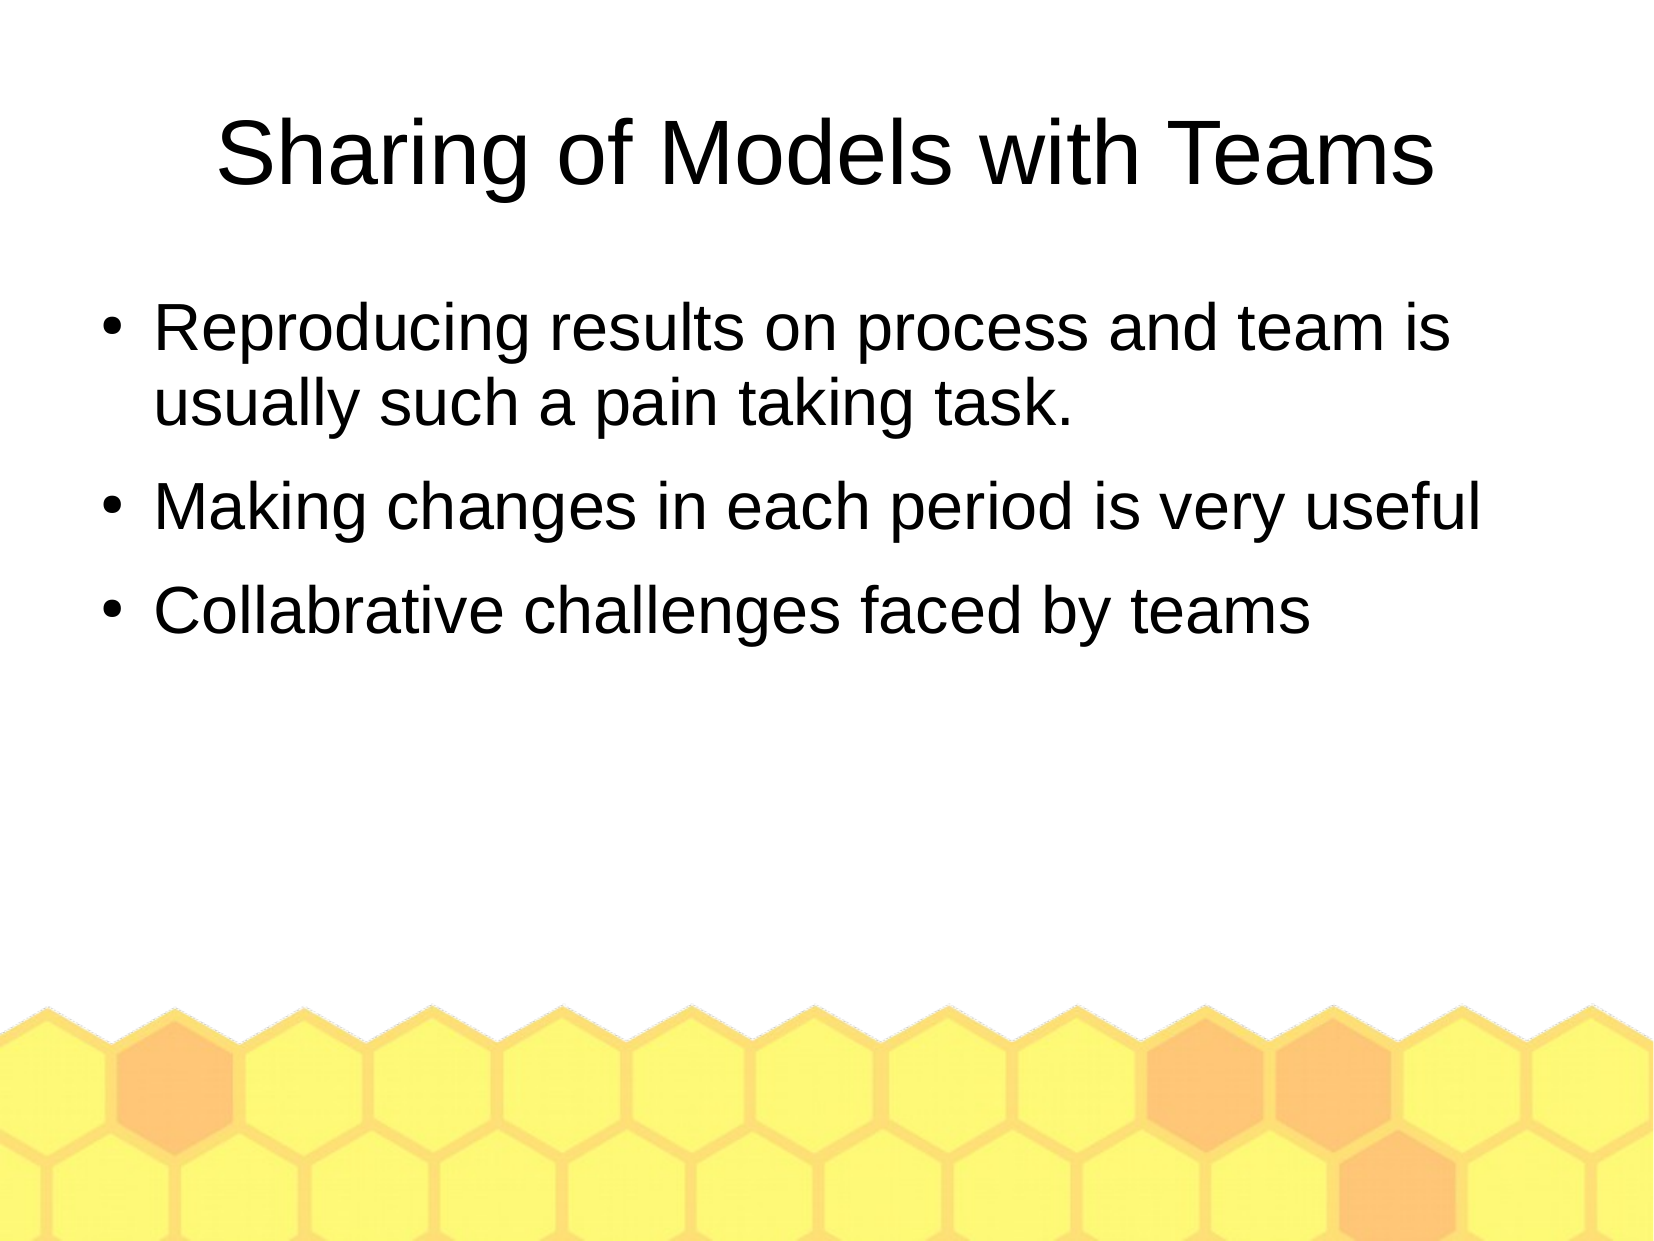

# Sharing of Models with Teams
Reproducing results on process and team is usually such a pain taking task.
Making changes in each period is very useful
Collabrative challenges faced by teams